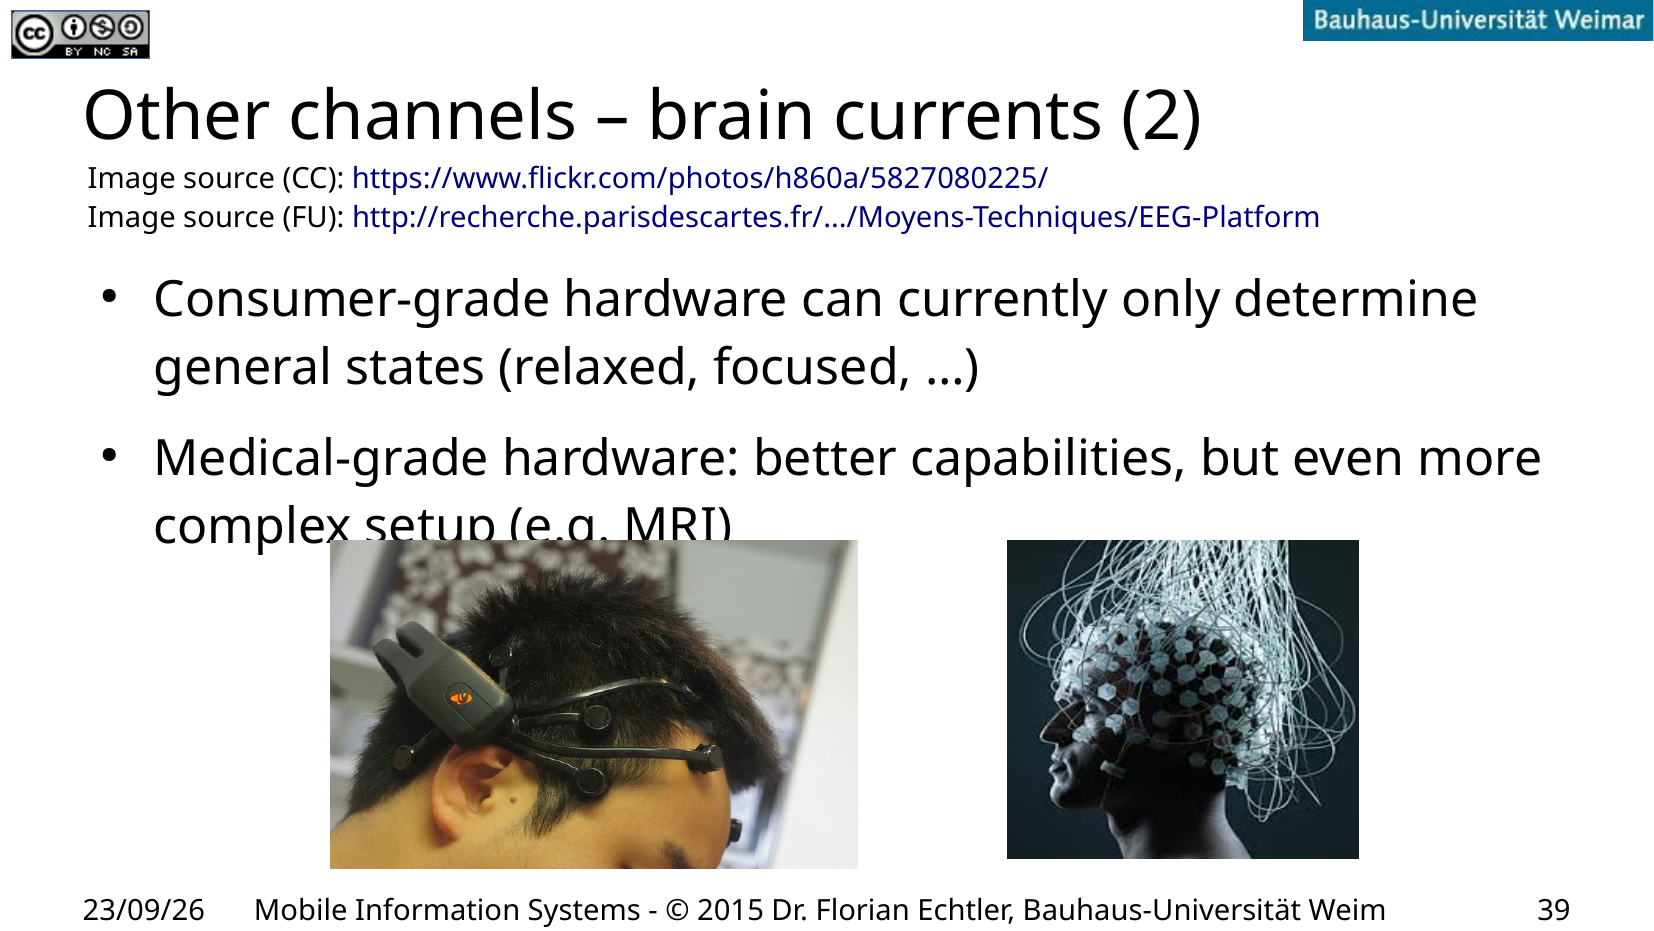

# Other channels – brain currents (2)
Image source (CC): https://www.flickr.com/photos/h860a/5827080225/
Image source (FU): http://recherche.parisdescartes.fr/.../Moyens-Techniques/EEG-Platform
Consumer-grade hardware can currently only determine general states (relaxed, focused, …)
Medical-grade hardware: better capabilities, but even more complex setup (e.g. MRI)
Mobile Information Systems - © 2015 Dr. Florian Echtler, Bauhaus-Universität Weimar
39